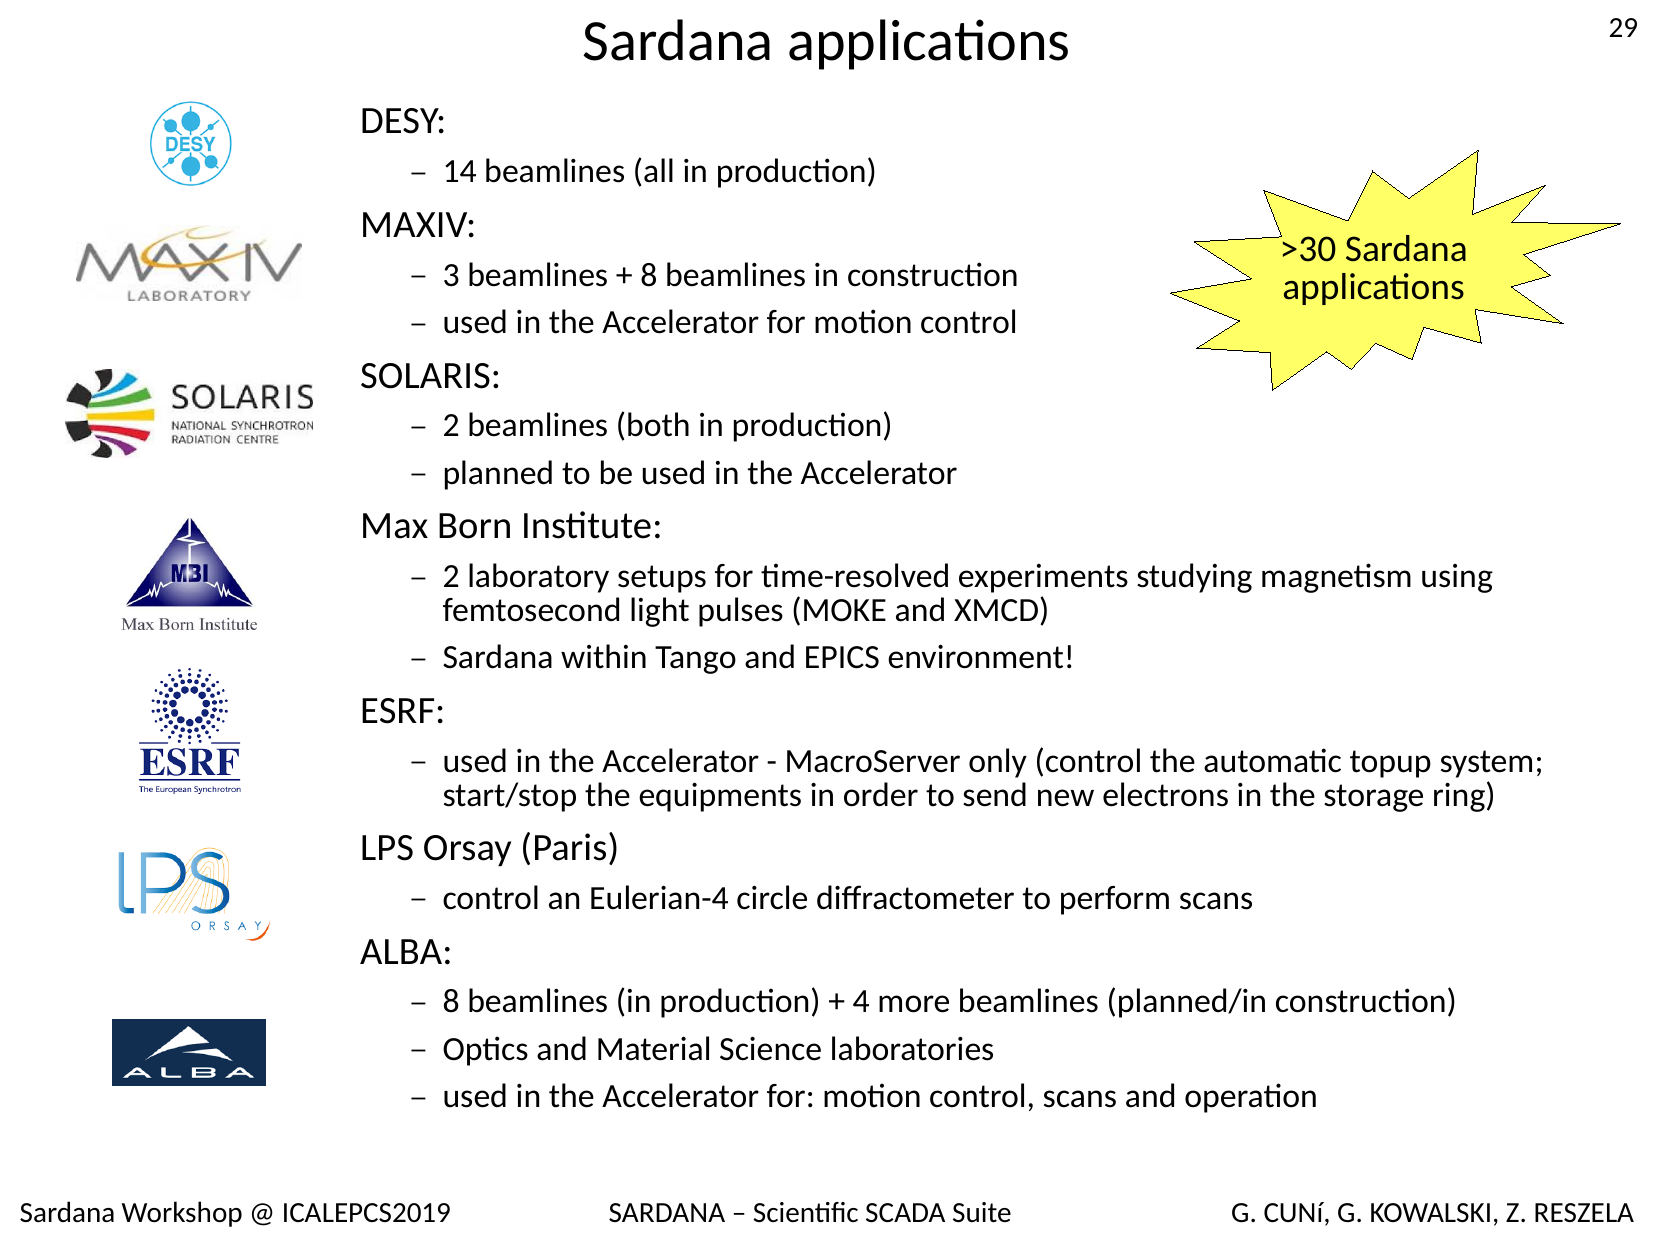

# Sardana applications
29
DESY:
14 beamlines (all in production)
MAXIV:
3 beamlines + 8 beamlines in construction
used in the Accelerator for motion control
SOLARIS:
2 beamlines (both in production)
planned to be used in the Accelerator
Max Born Institute:
2 laboratory setups for time-resolved experiments studying magnetism using femtosecond light pulses (MOKE and XMCD)
Sardana within Tango and EPICS environment!
ESRF:
used in the Accelerator - MacroServer only (control the automatic topup system; start/stop the equipments in order to send new electrons in the storage ring)
LPS Orsay (Paris)
control an Eulerian-4 circle diffractometer to perform scans
ALBA:
8 beamlines (in production) + 4 more beamlines (planned/in construction)
Optics and Material Science laboratories
used in the Accelerator for: motion control, scans and operation
>30 Sardana
applications